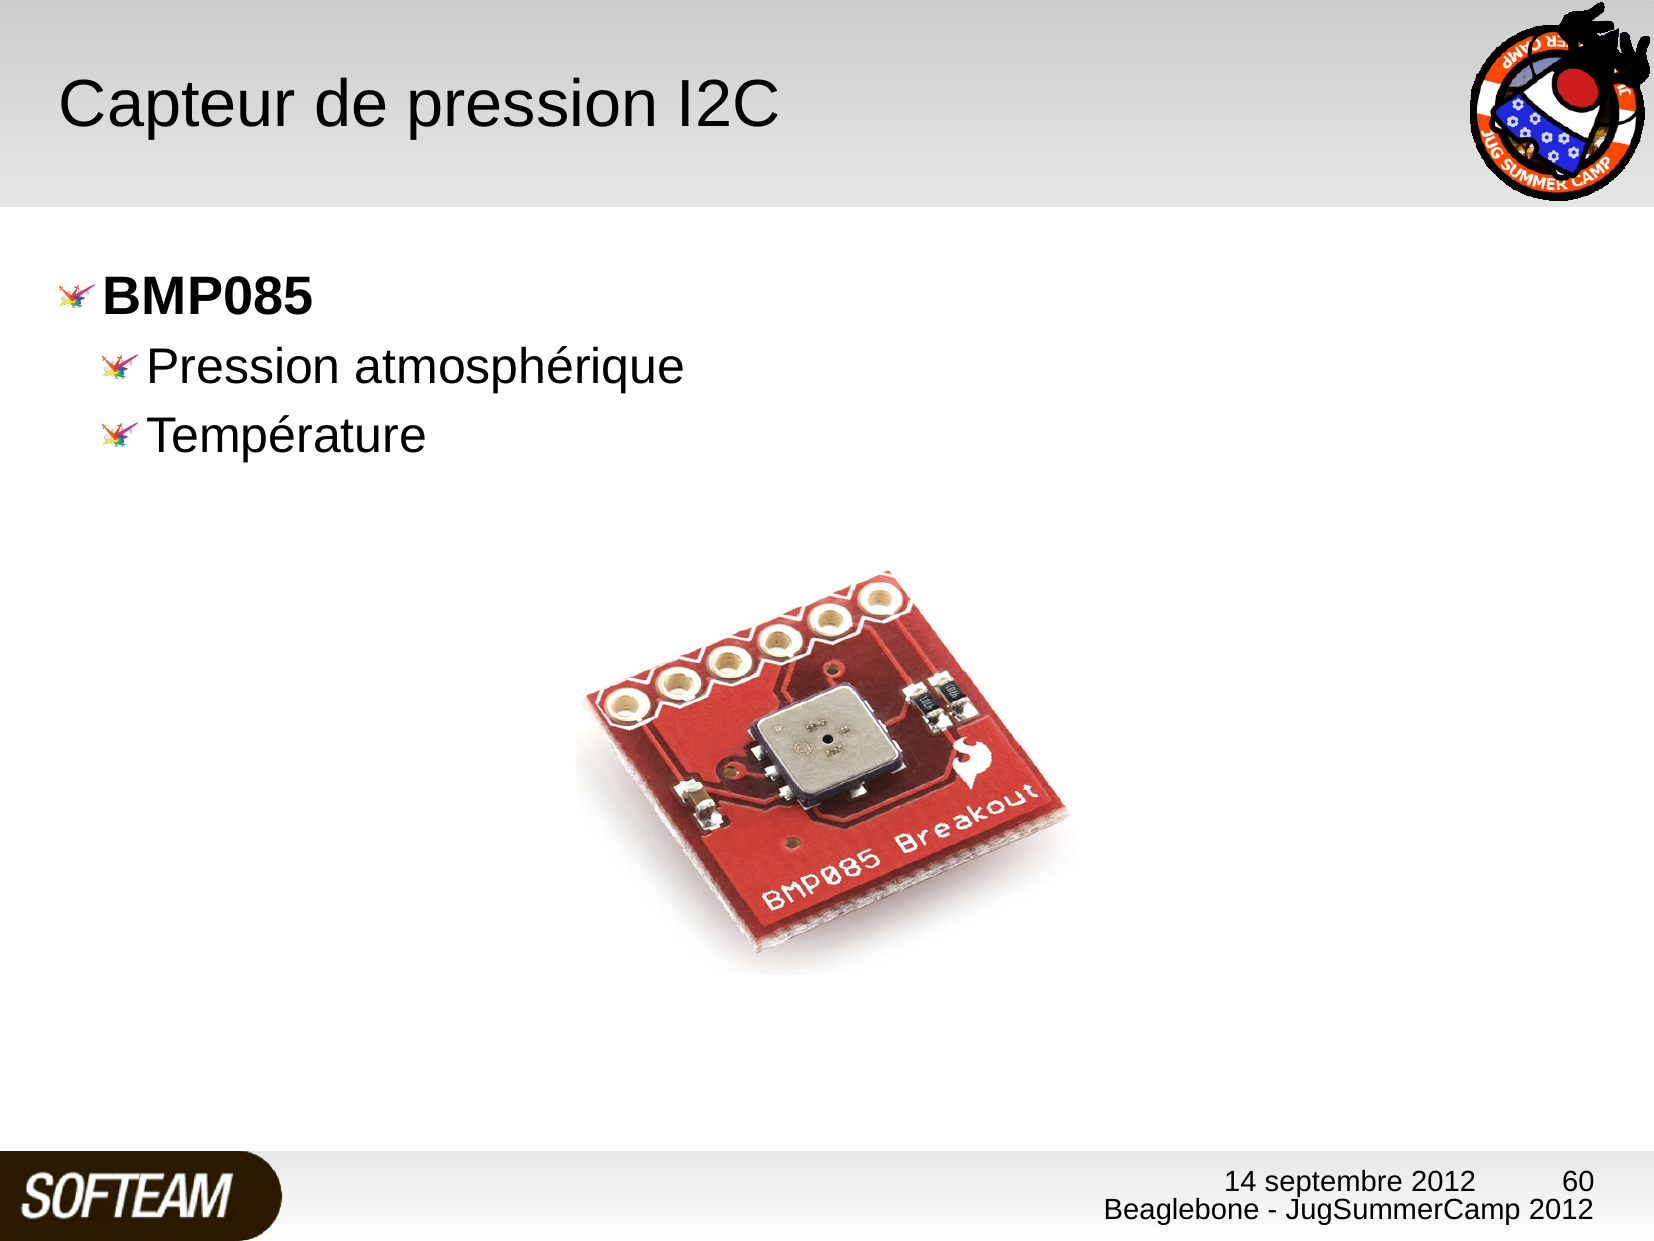

# Capteur de pression I2C
BMP085
Pression atmosphérique
Température
14 septembre 2012
60
Beaglebone - JugSummerCamp 2012